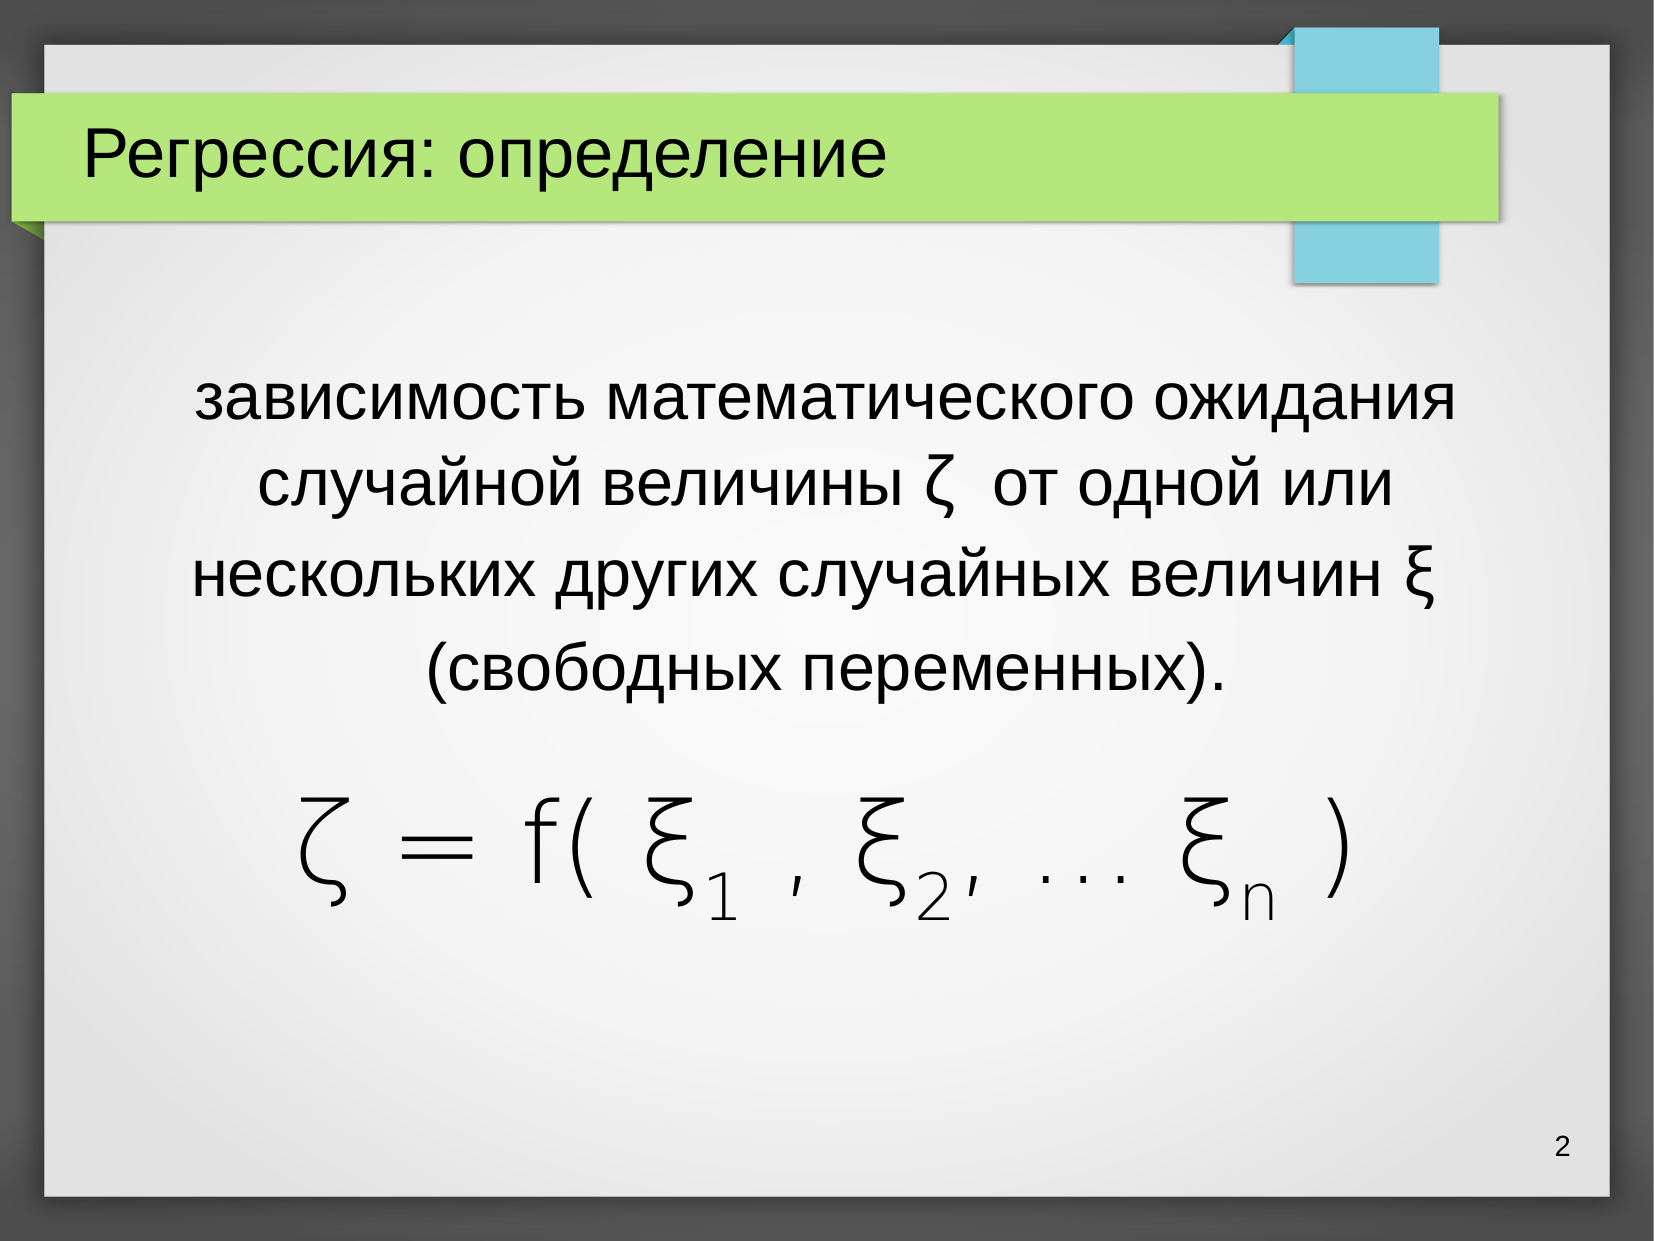

# Регрессия: определение
зависимость математического ожидания случайной величины ζ от одной или нескольких других случайных величин ξ (свободных переменных).
ζ = f( ξ1 , ξ2, … ξn )
2